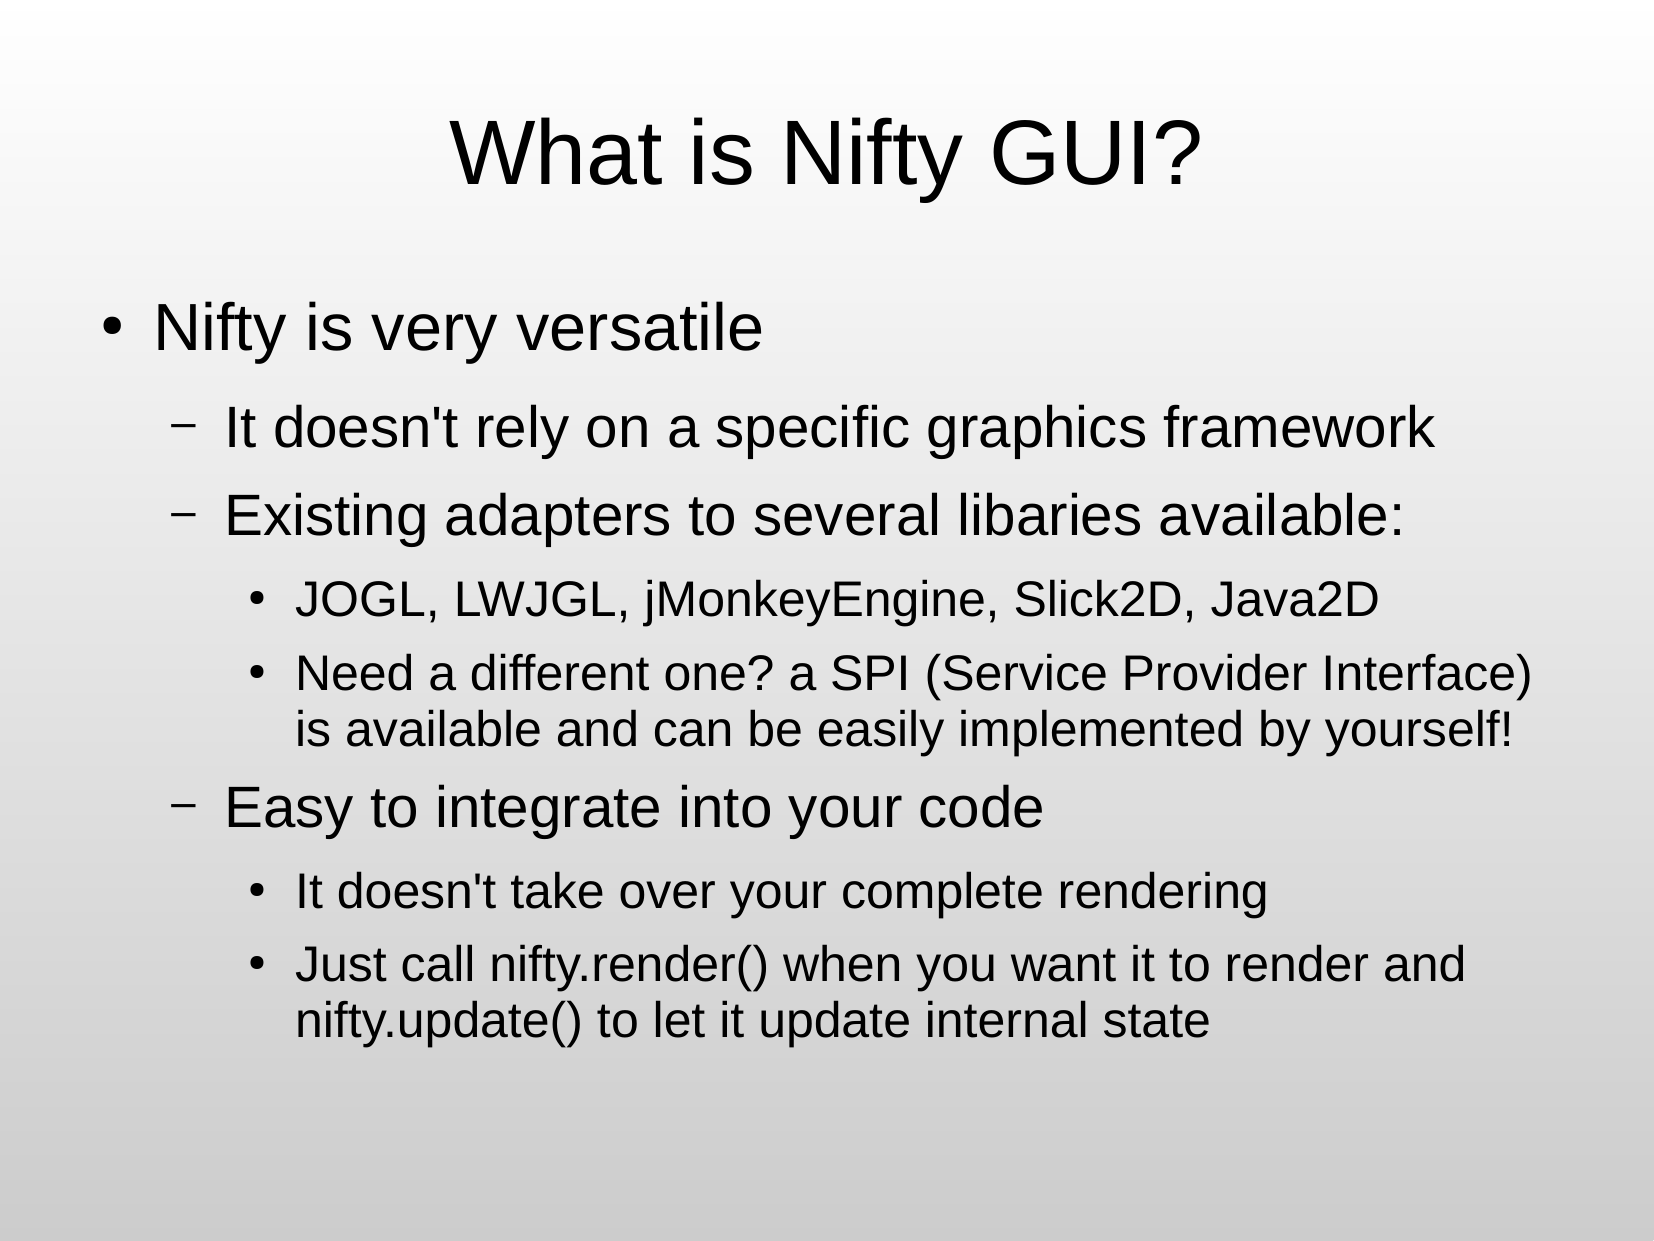

# What is Nifty GUI?
Nifty is very versatile
It doesn't rely on a specific graphics framework
Existing adapters to several libaries available:
JOGL, LWJGL, jMonkeyEngine, Slick2D, Java2D
Need a different one? a SPI (Service Provider Interface) is available and can be easily implemented by yourself!
Easy to integrate into your code
It doesn't take over your complete rendering
Just call nifty.render() when you want it to render and nifty.update() to let it update internal state